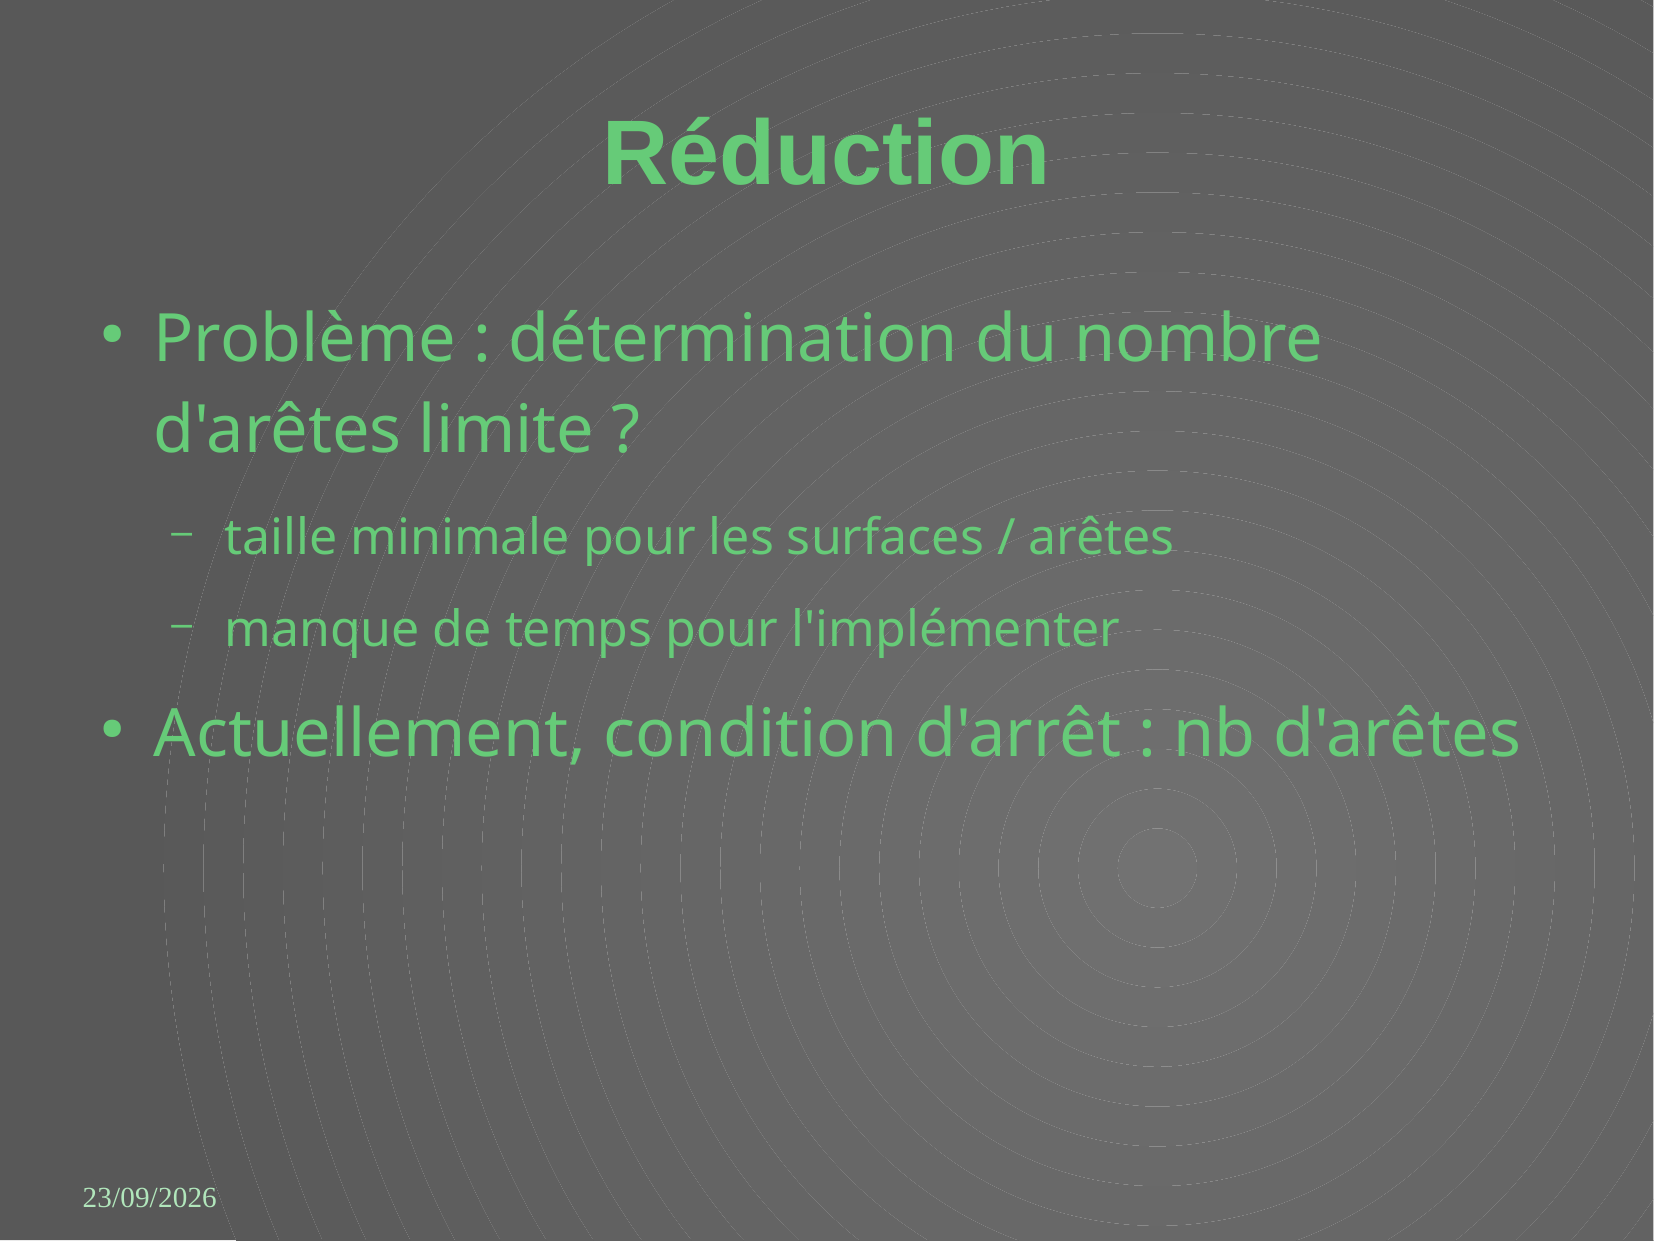

# Réduction
Problème : détermination du nombre d'arêtes limite ?
taille minimale pour les surfaces / arêtes
manque de temps pour l'implémenter
Actuellement, condition d'arrêt : nb d'arêtes